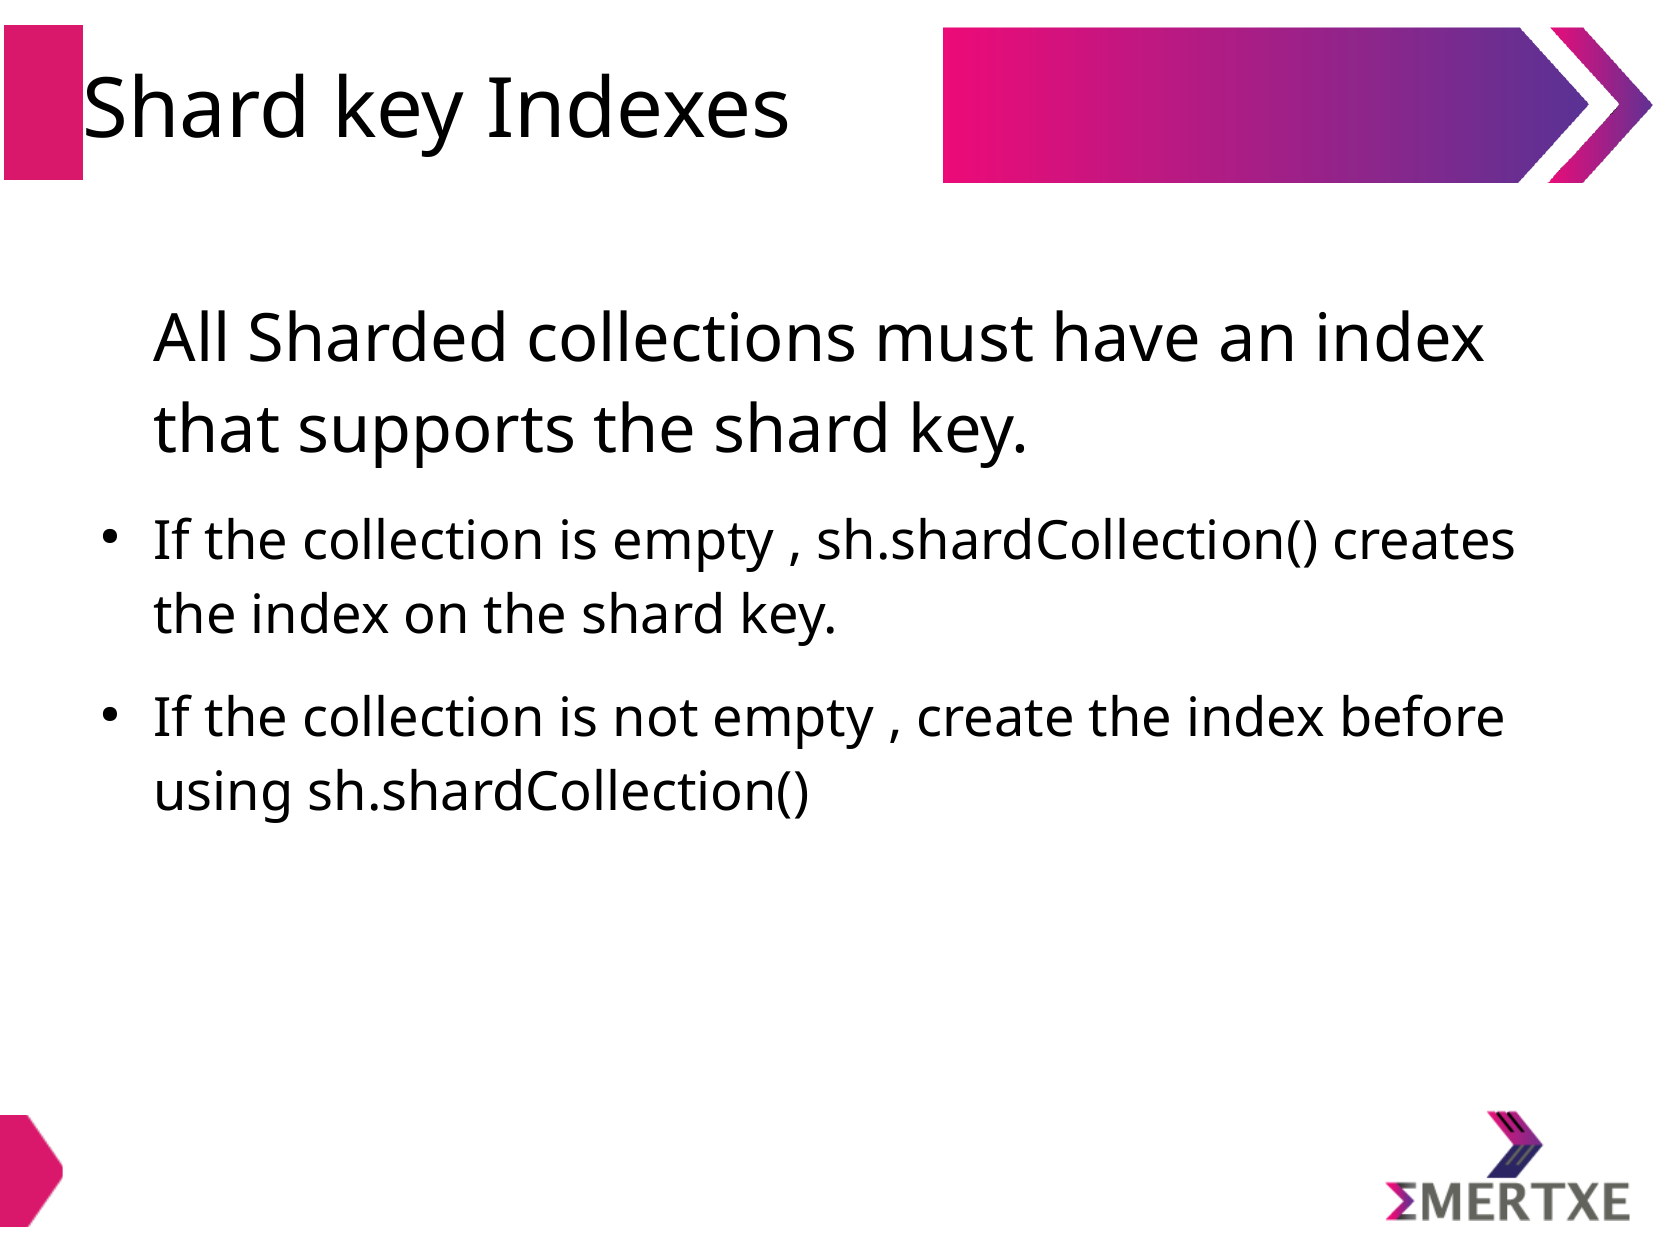

# Shard key Indexes
All Sharded collections must have an index that supports the shard key.
If the collection is empty , sh.shardCollection() creates the index on the shard key.
If the collection is not empty , create the index before using sh.shardCollection()